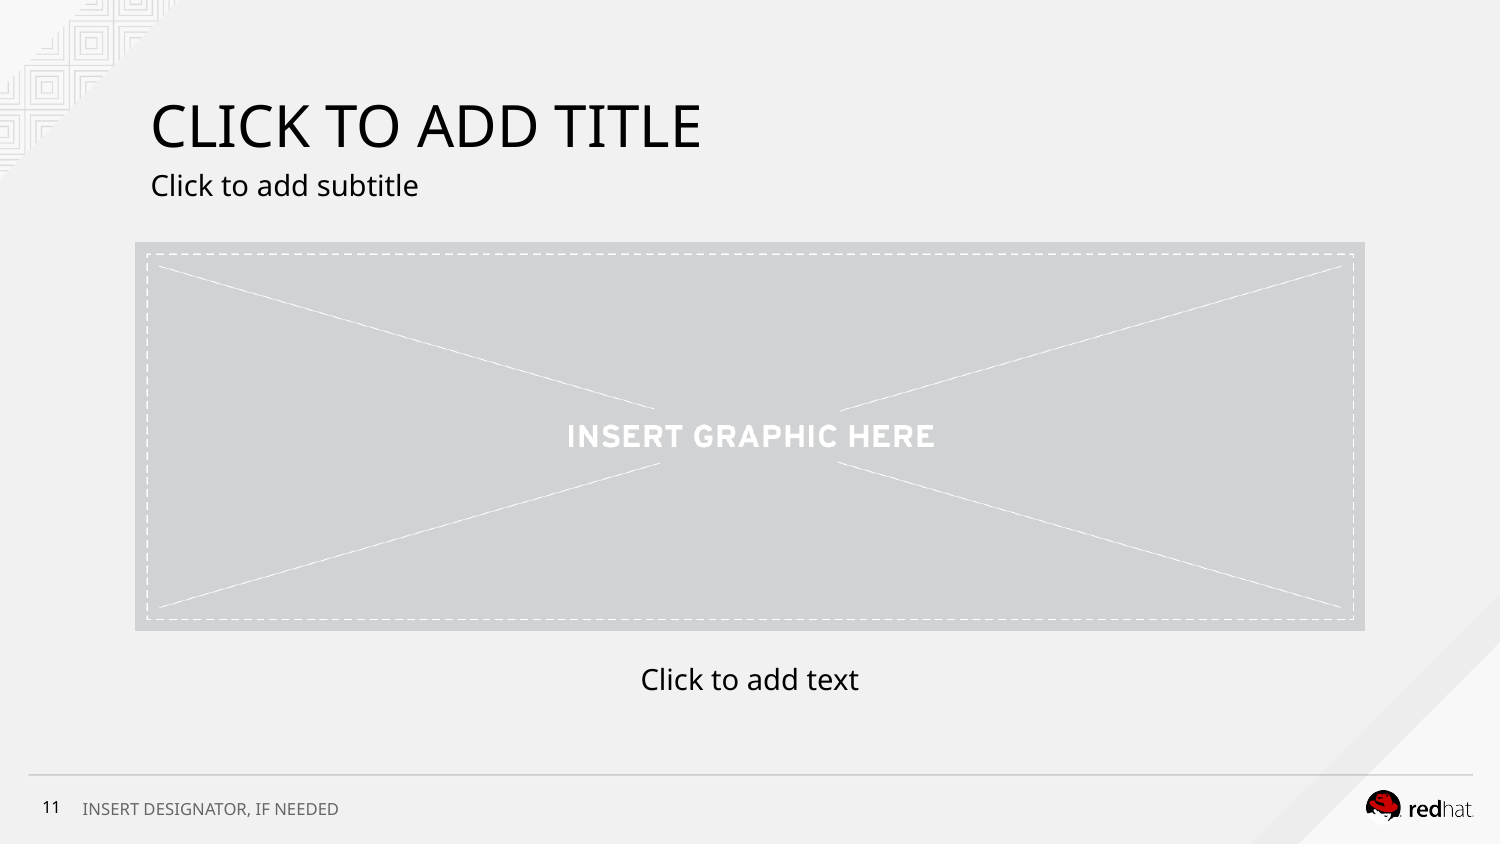

CLICK TO ADD TITLE
Click to add subtitle
# Click to add text